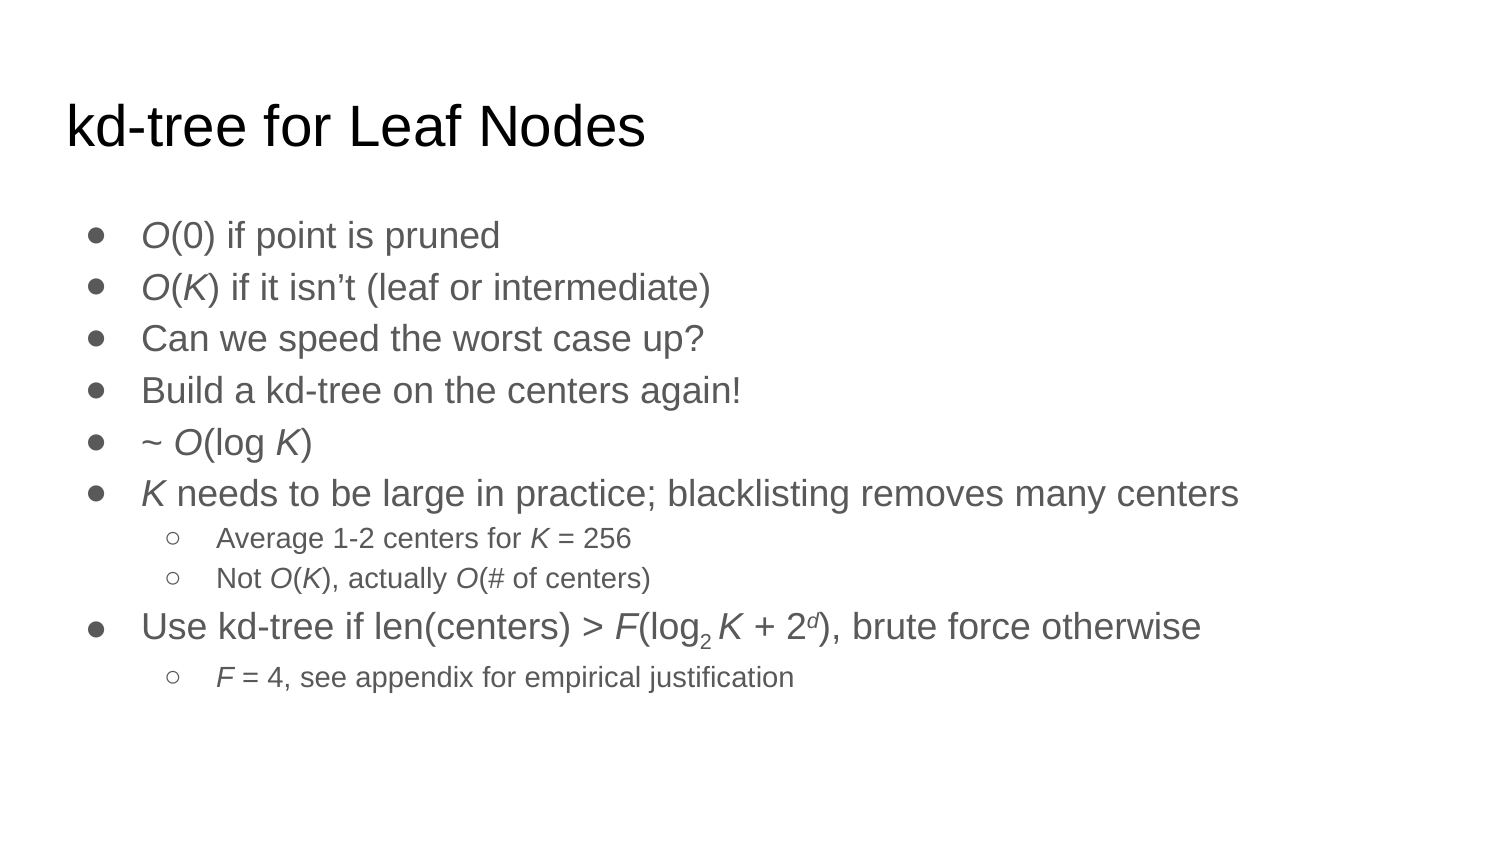

# kd-tree for Leaf Nodes
O(0) if point is pruned
O(K) if it isn’t (leaf or intermediate)
Can we speed the worst case up?
Build a kd-tree on the centers again!
~ O(log K)
K needs to be large in practice; blacklisting removes many centers
Average 1-2 centers for K = 256
Not O(K), actually O(# of centers)
Use kd-tree if len(centers) > F(log2 K + 2d), brute force otherwise
F = 4, see appendix for empirical justification